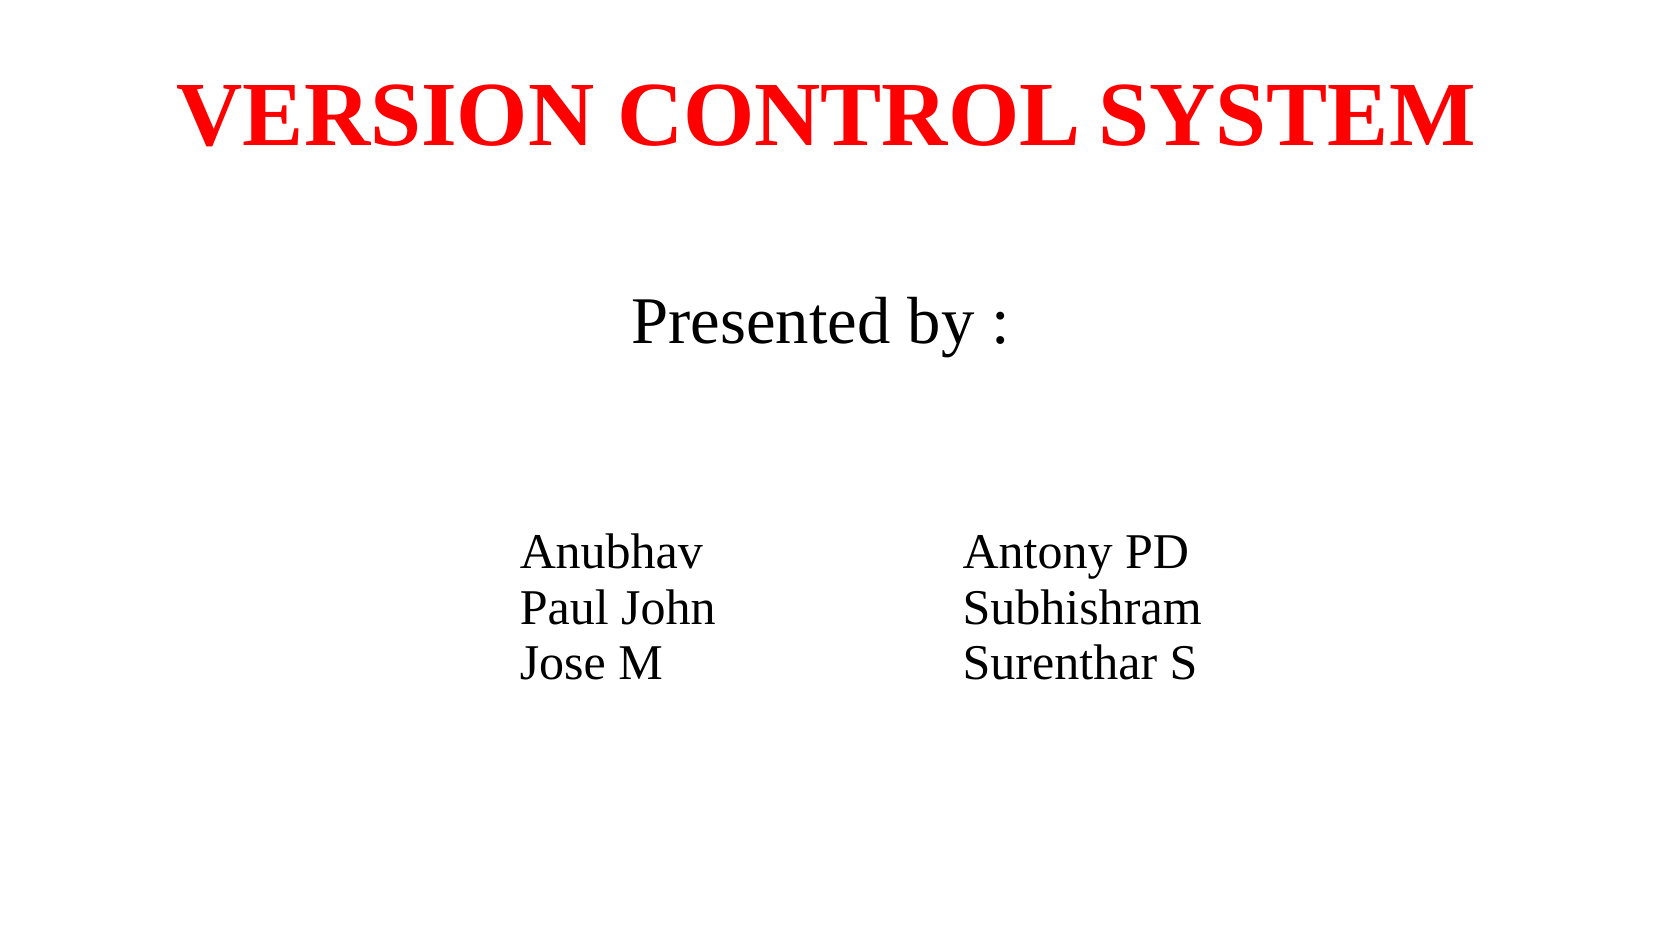

# VERSION CONTROL SYSTEM
Presented by :
						Anubhav 				Antony PD
						Paul John				Subhishram
						Jose M					Surenthar S